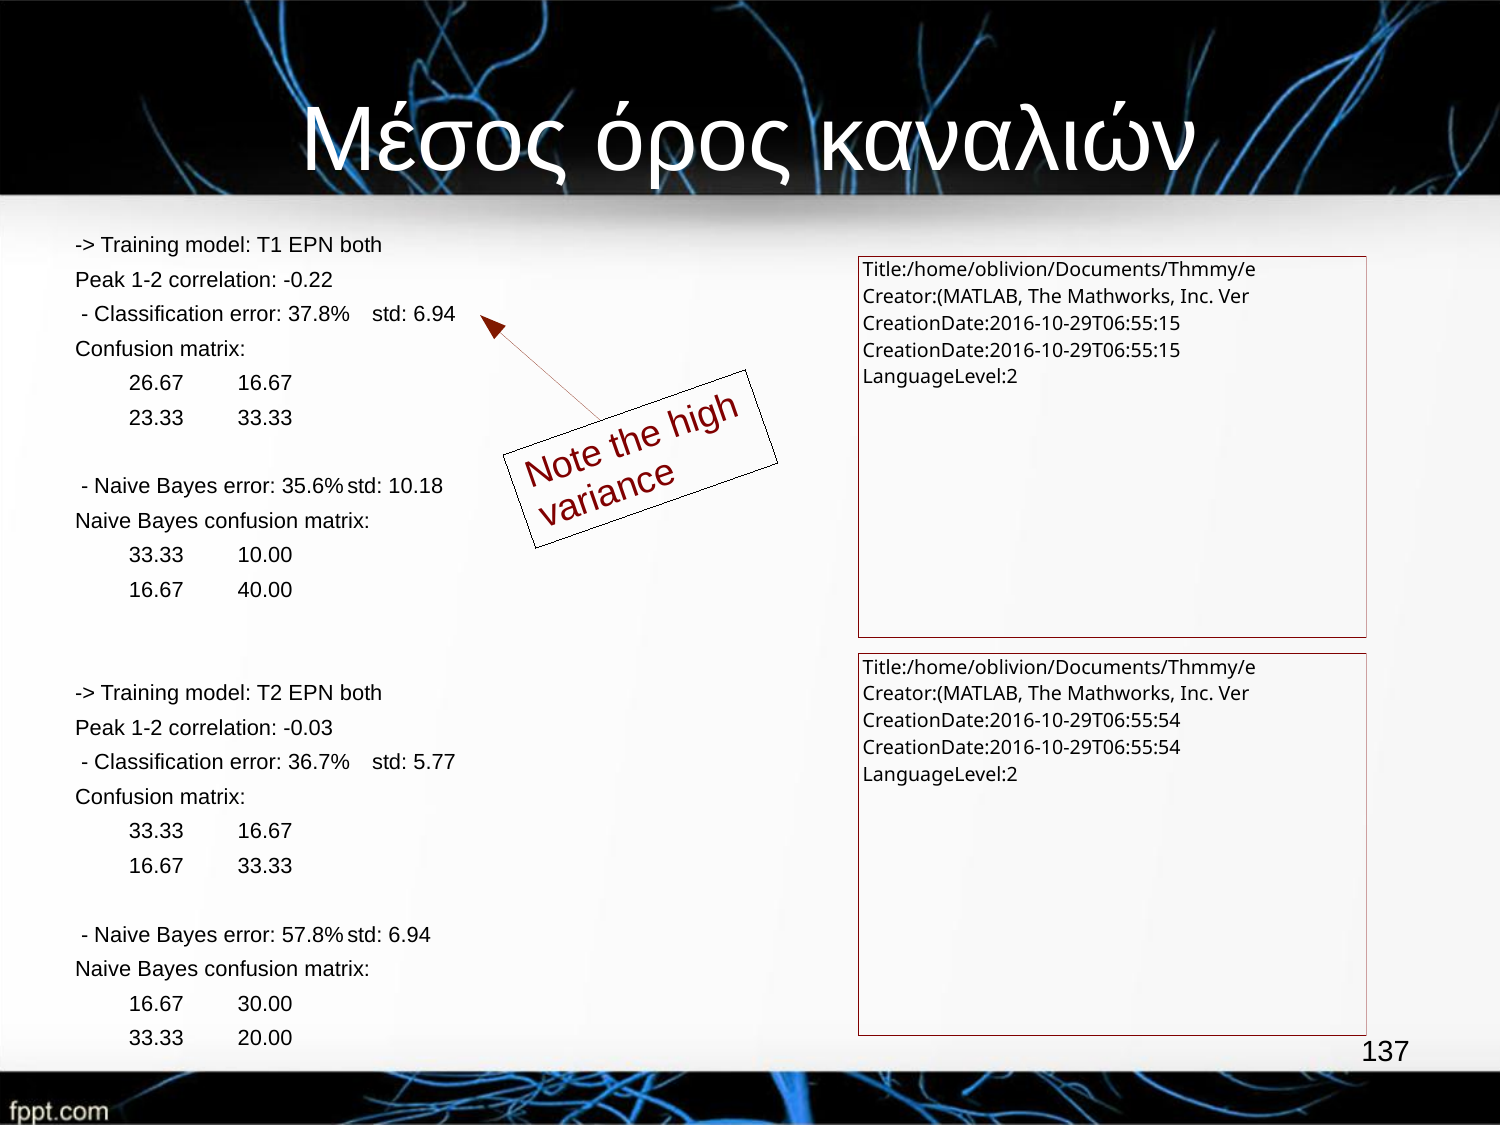

# Μέσος όρος καναλιών
-> Training model: T1 EPN both
Peak 1-2 correlation: -0.22
 - Classification error: 37.8%	std: 6.94
Confusion matrix:
 26.67 16.67
 23.33 33.33
 - Naive Bayes error: 35.6%	std: 10.18
Naive Bayes confusion matrix:
 33.33 10.00
 16.67 40.00
-> Training model: T2 EPN both
Peak 1-2 correlation: -0.03
 - Classification error: 36.7%	std: 5.77
Confusion matrix:
 33.33 16.67
 16.67 33.33
 - Naive Bayes error: 57.8%	std: 6.94
Naive Bayes confusion matrix:
 16.67 30.00
 33.33 20.00
Note the high variance
137